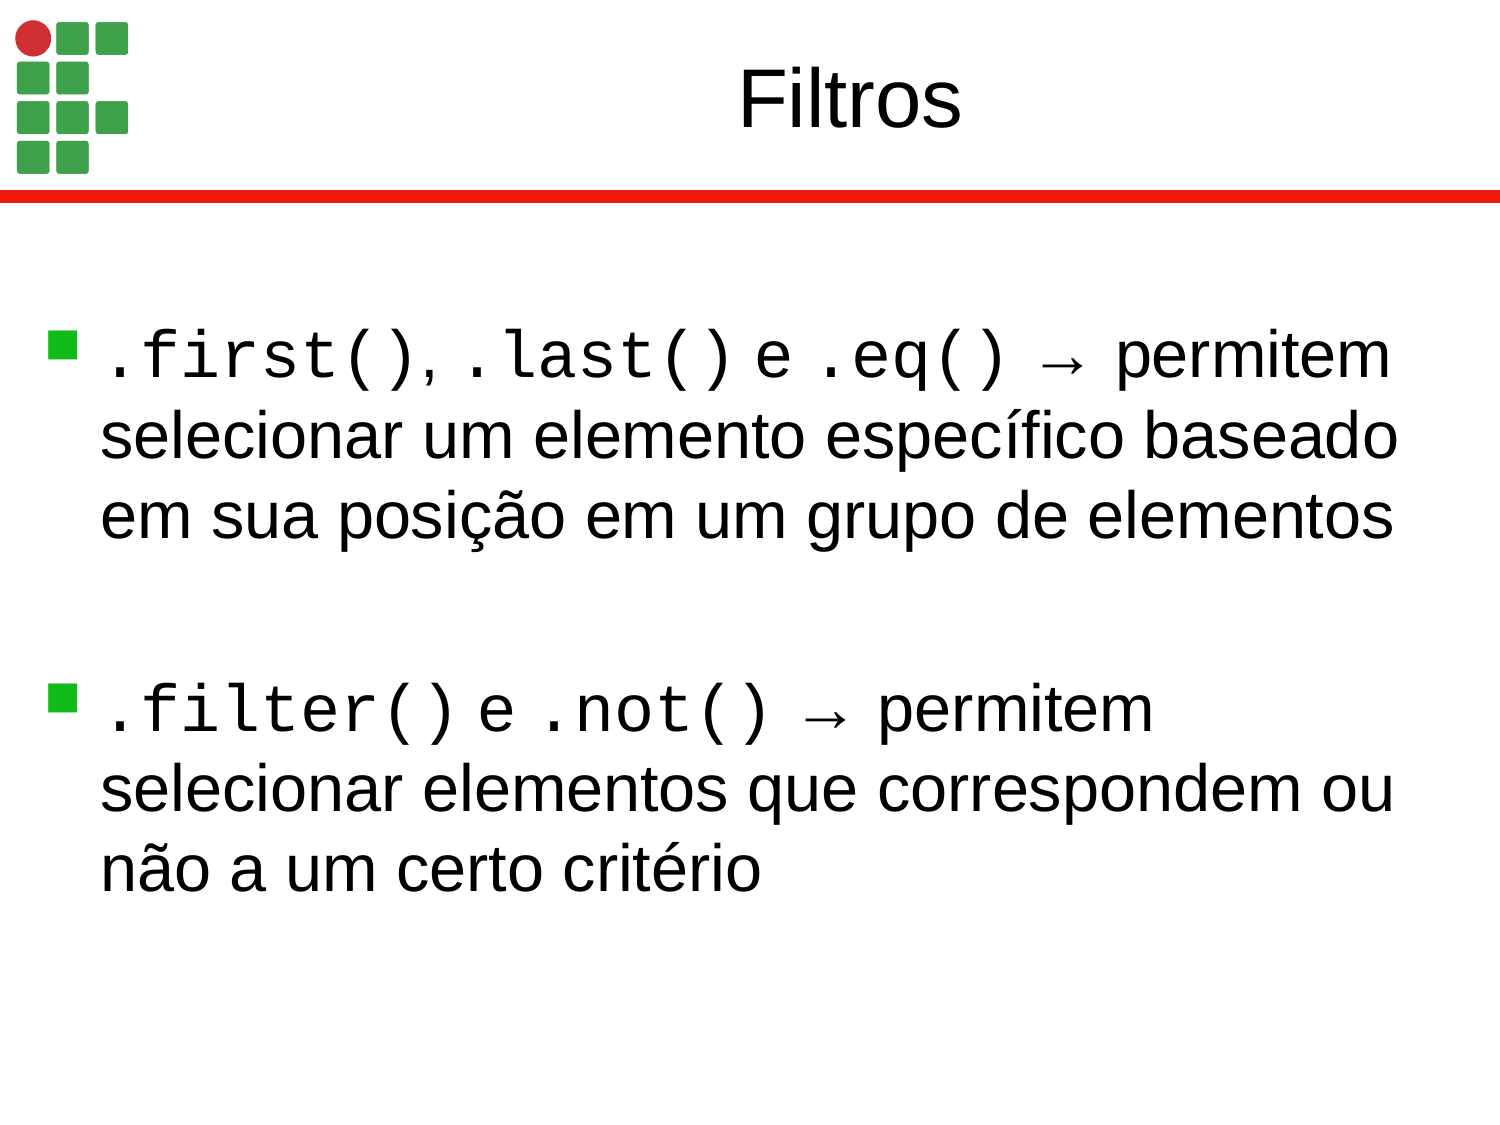

# Filtros
.first(), .last() e .eq() → permitem selecionar um elemento específico baseado em sua posição em um grupo de elementos
.filter() e .not() → permitem selecionar elementos que correspondem ou não a um certo critério